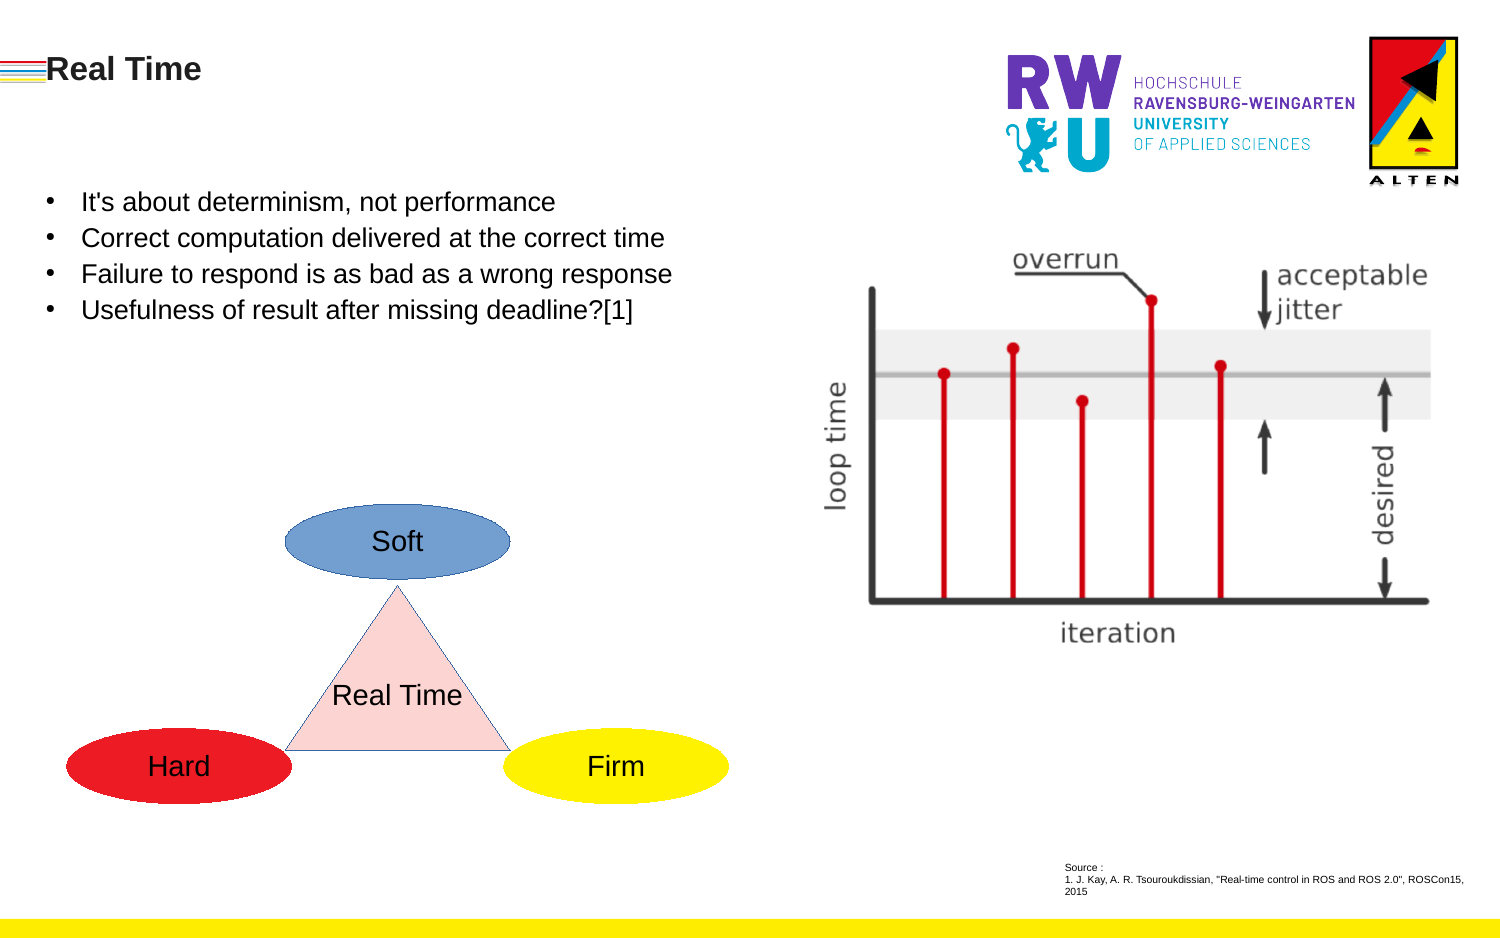

# Real Time
It's about determinism, not performance
Correct computation delivered at the correct time
Failure to respond is as bad as a wrong response
Usefulness of result after missing deadline?[1]
Soft
Real Time
Hard
Firm
Source :
1. J. Kay, A. R. Tsouroukdissian, "Real-time control in ROS and ROS 2.0", ROSCon15, 2015